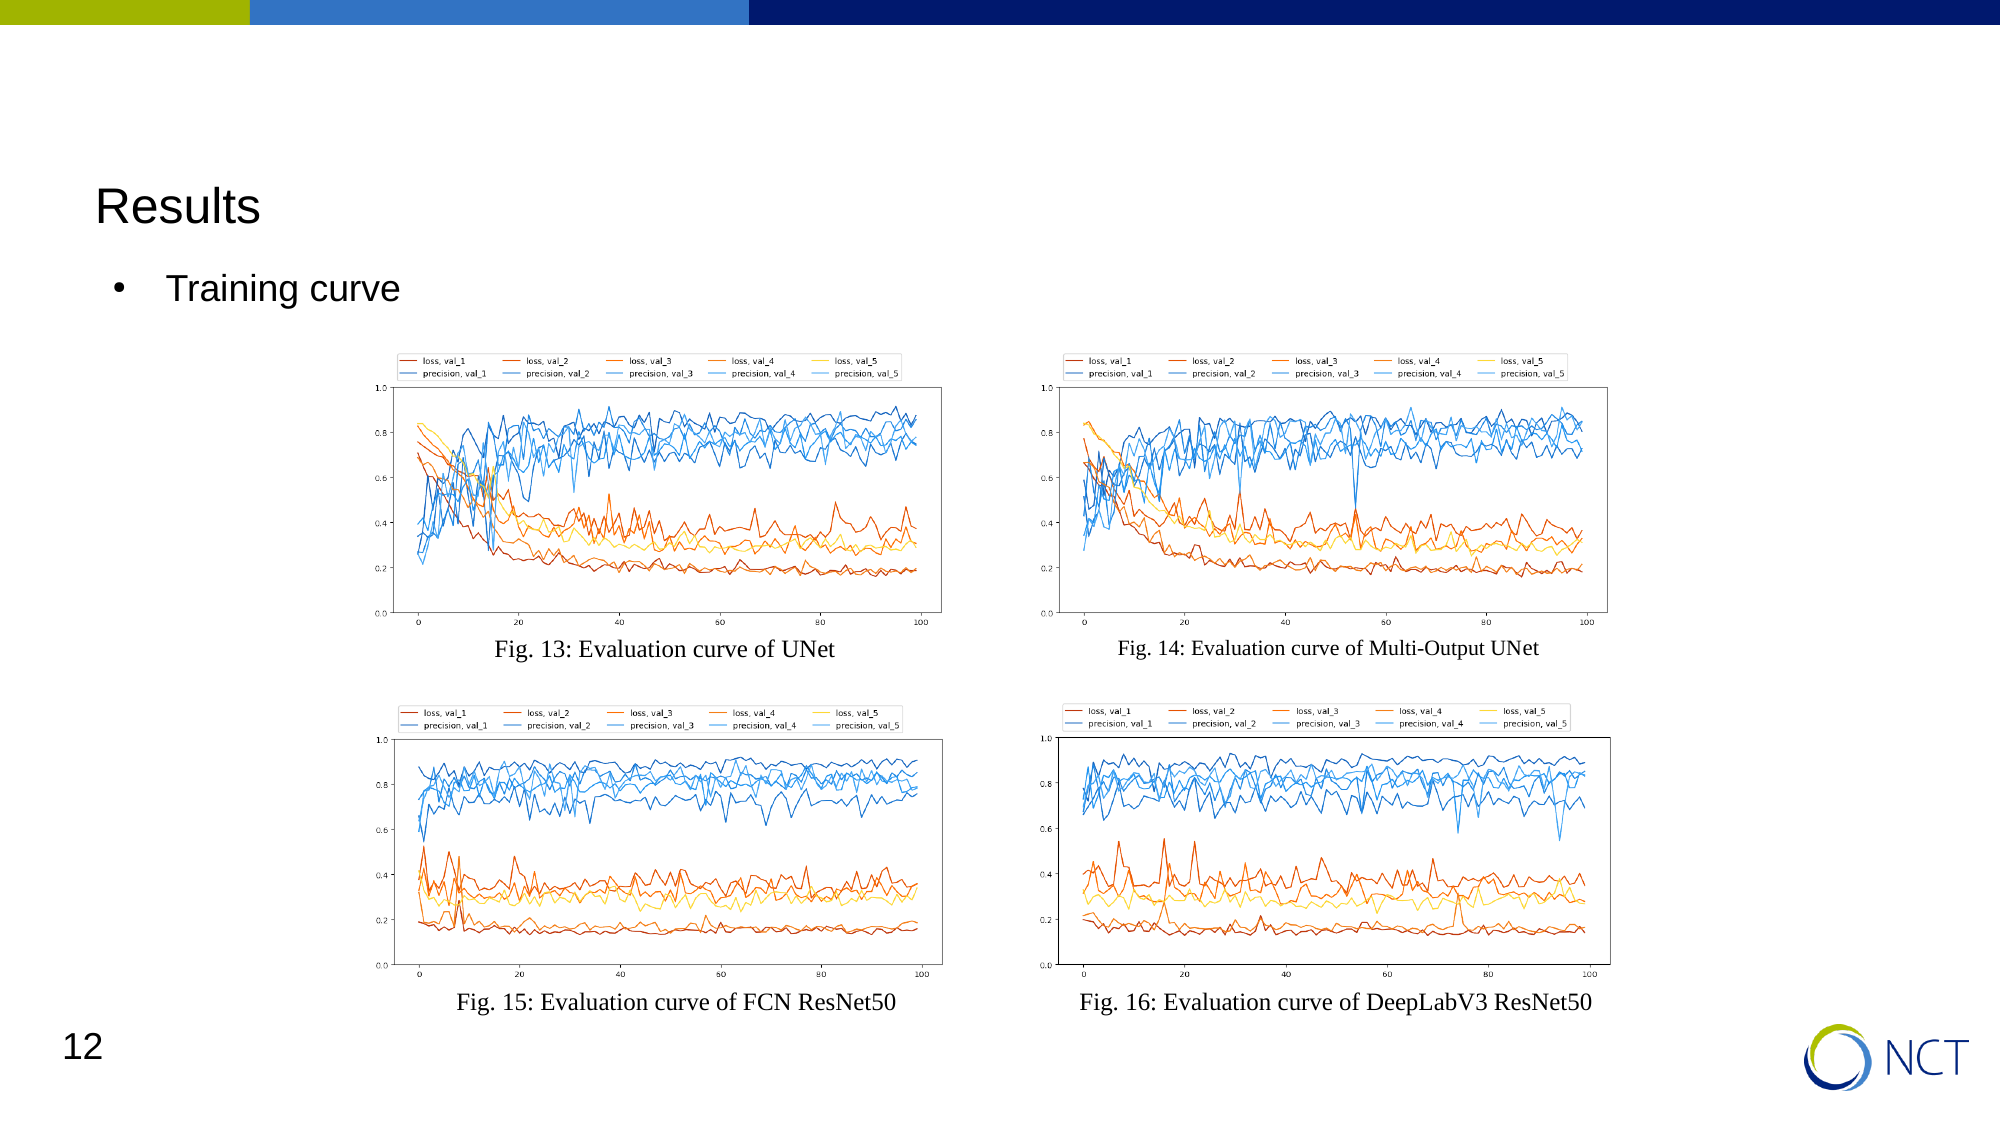

# Results
Training curve
 Fig. 13: Evaluation curve of UNet
 Fig. 14: Evaluation curve of Multi-Output UNet
 Fig. 16: Evaluation curve of DeepLabV3 ResNet50
 Fig. 15: Evaluation curve of FCN ResNet50